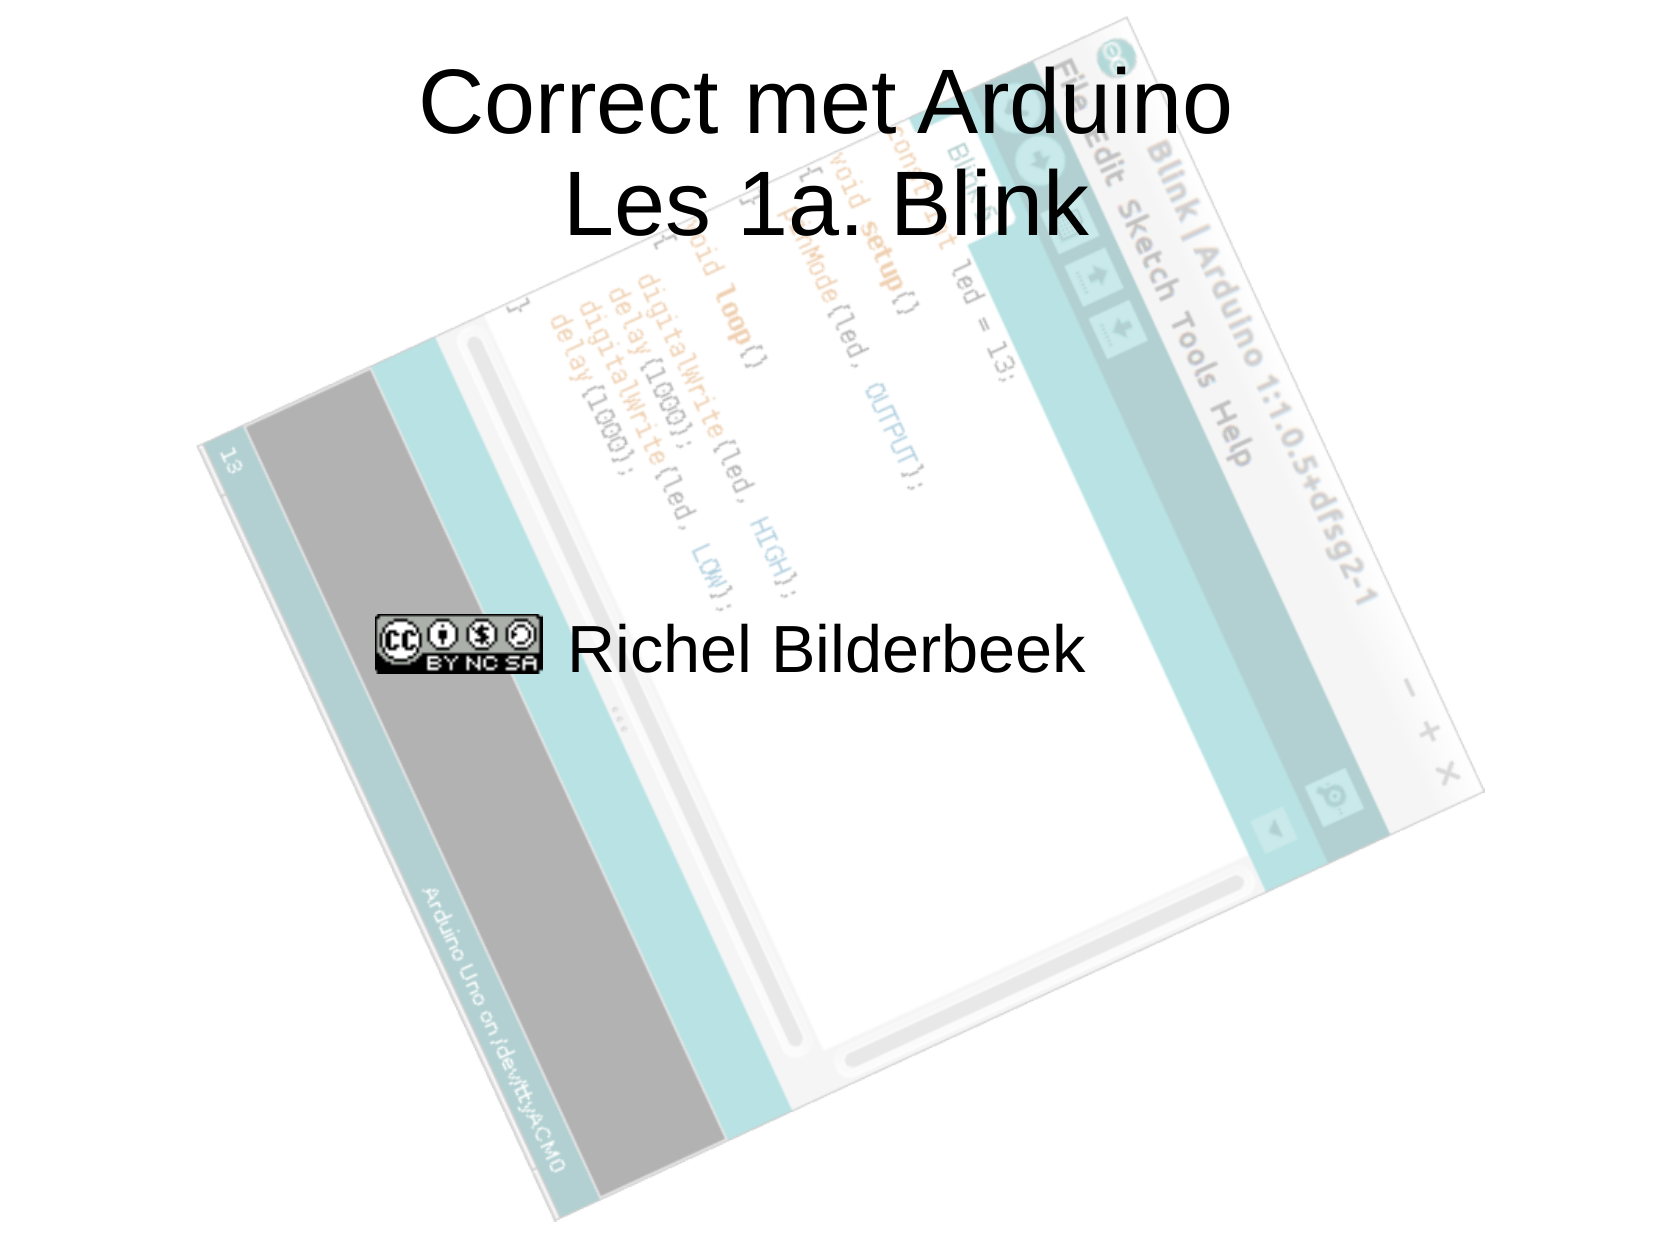

# Correct met Arduino Les 1a. Blink
Richel Bilderbeek